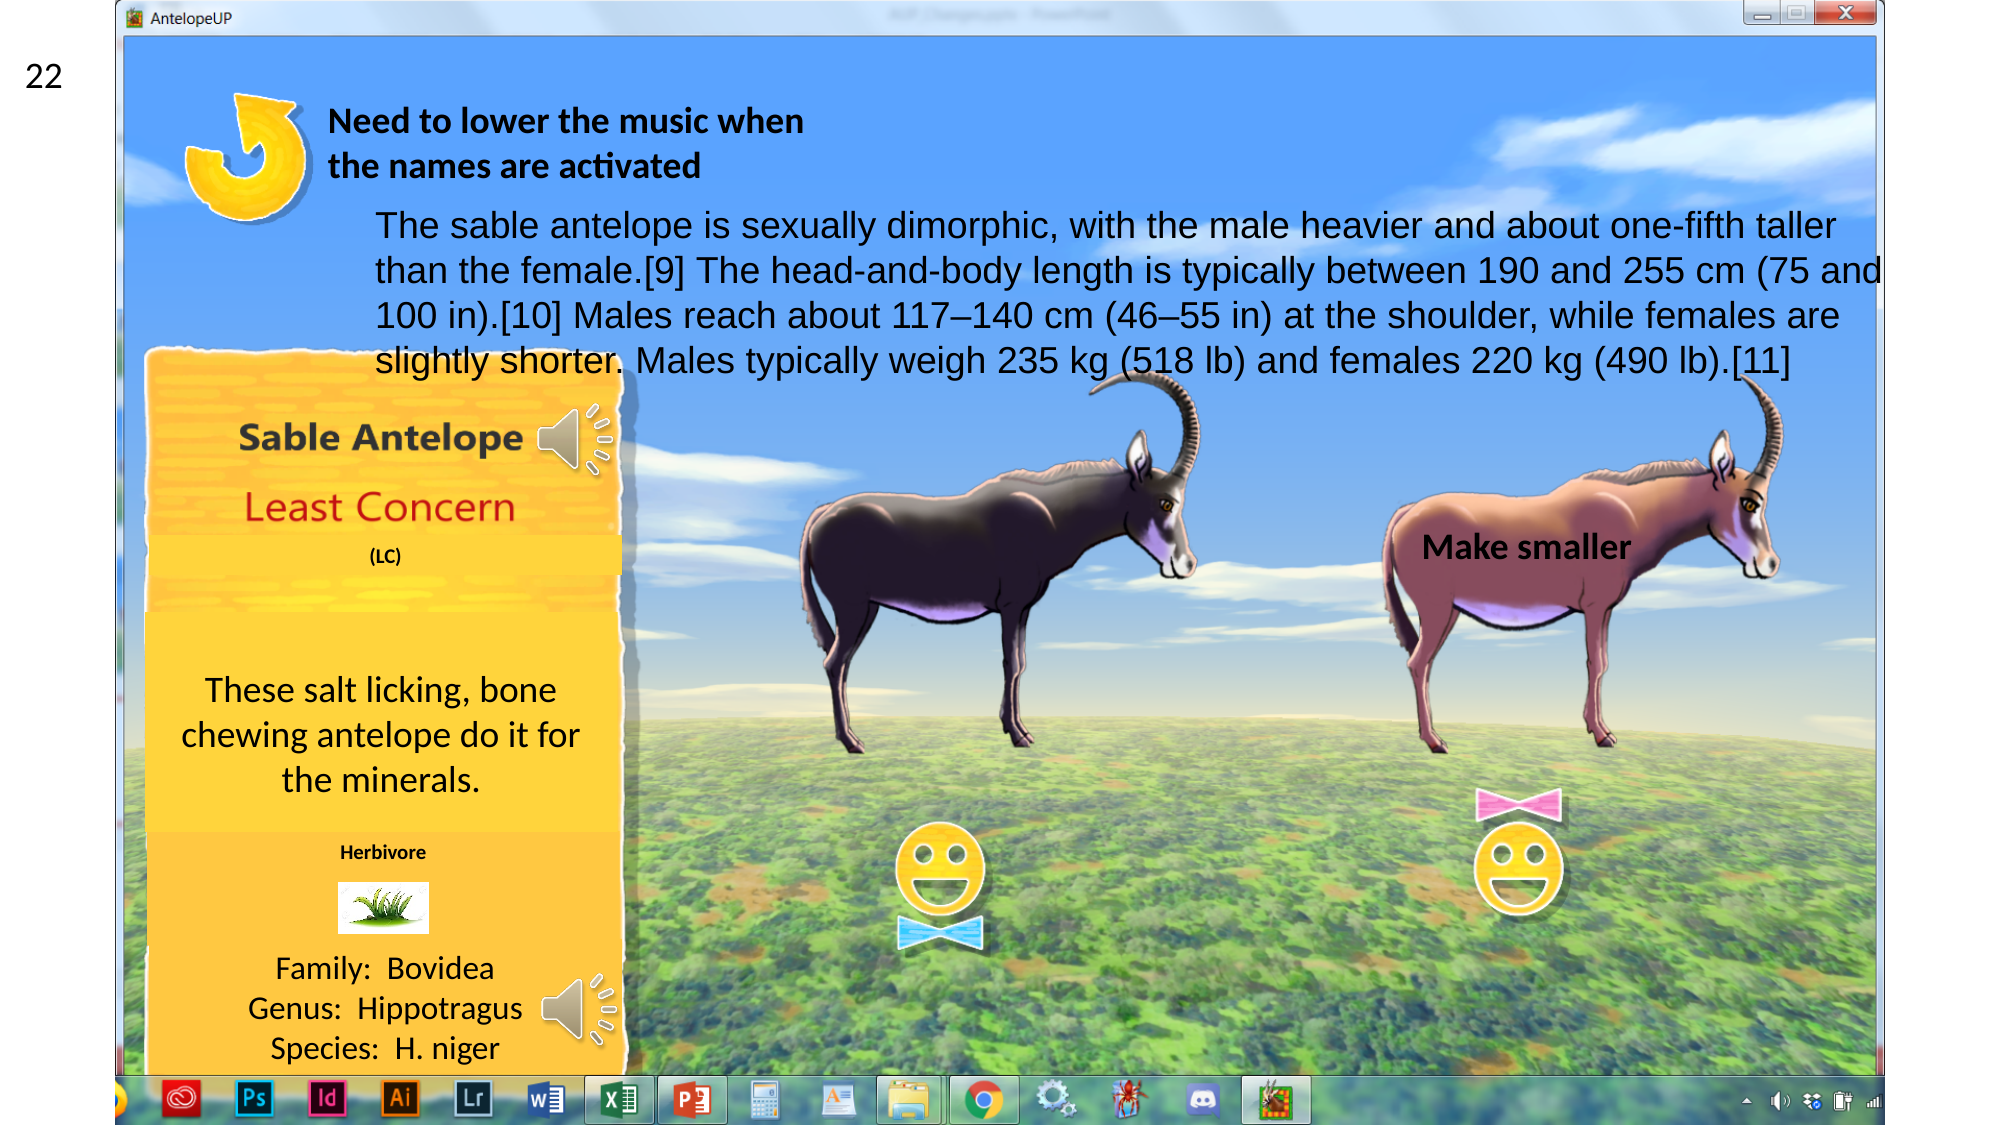

22
Need to lower the music when the names are activated
The sable antelope is sexually dimorphic, with the male heavier and about one-fifth taller than the female.[9] The head-and-body length is typically between 190 and 255 cm (75 and 100 in).[10] Males reach about 117–140 cm (46–55 in) at the shoulder, while females are slightly shorter. Males typically weigh 235 kg (518 lb) and females 220 kg (490 lb).[11]
Make smaller
(LC)
These salt licking, bone chewing antelope do it for the minerals.
Herbivore
Family: Bovidea
Genus: Hippotragus
Species: H. niger